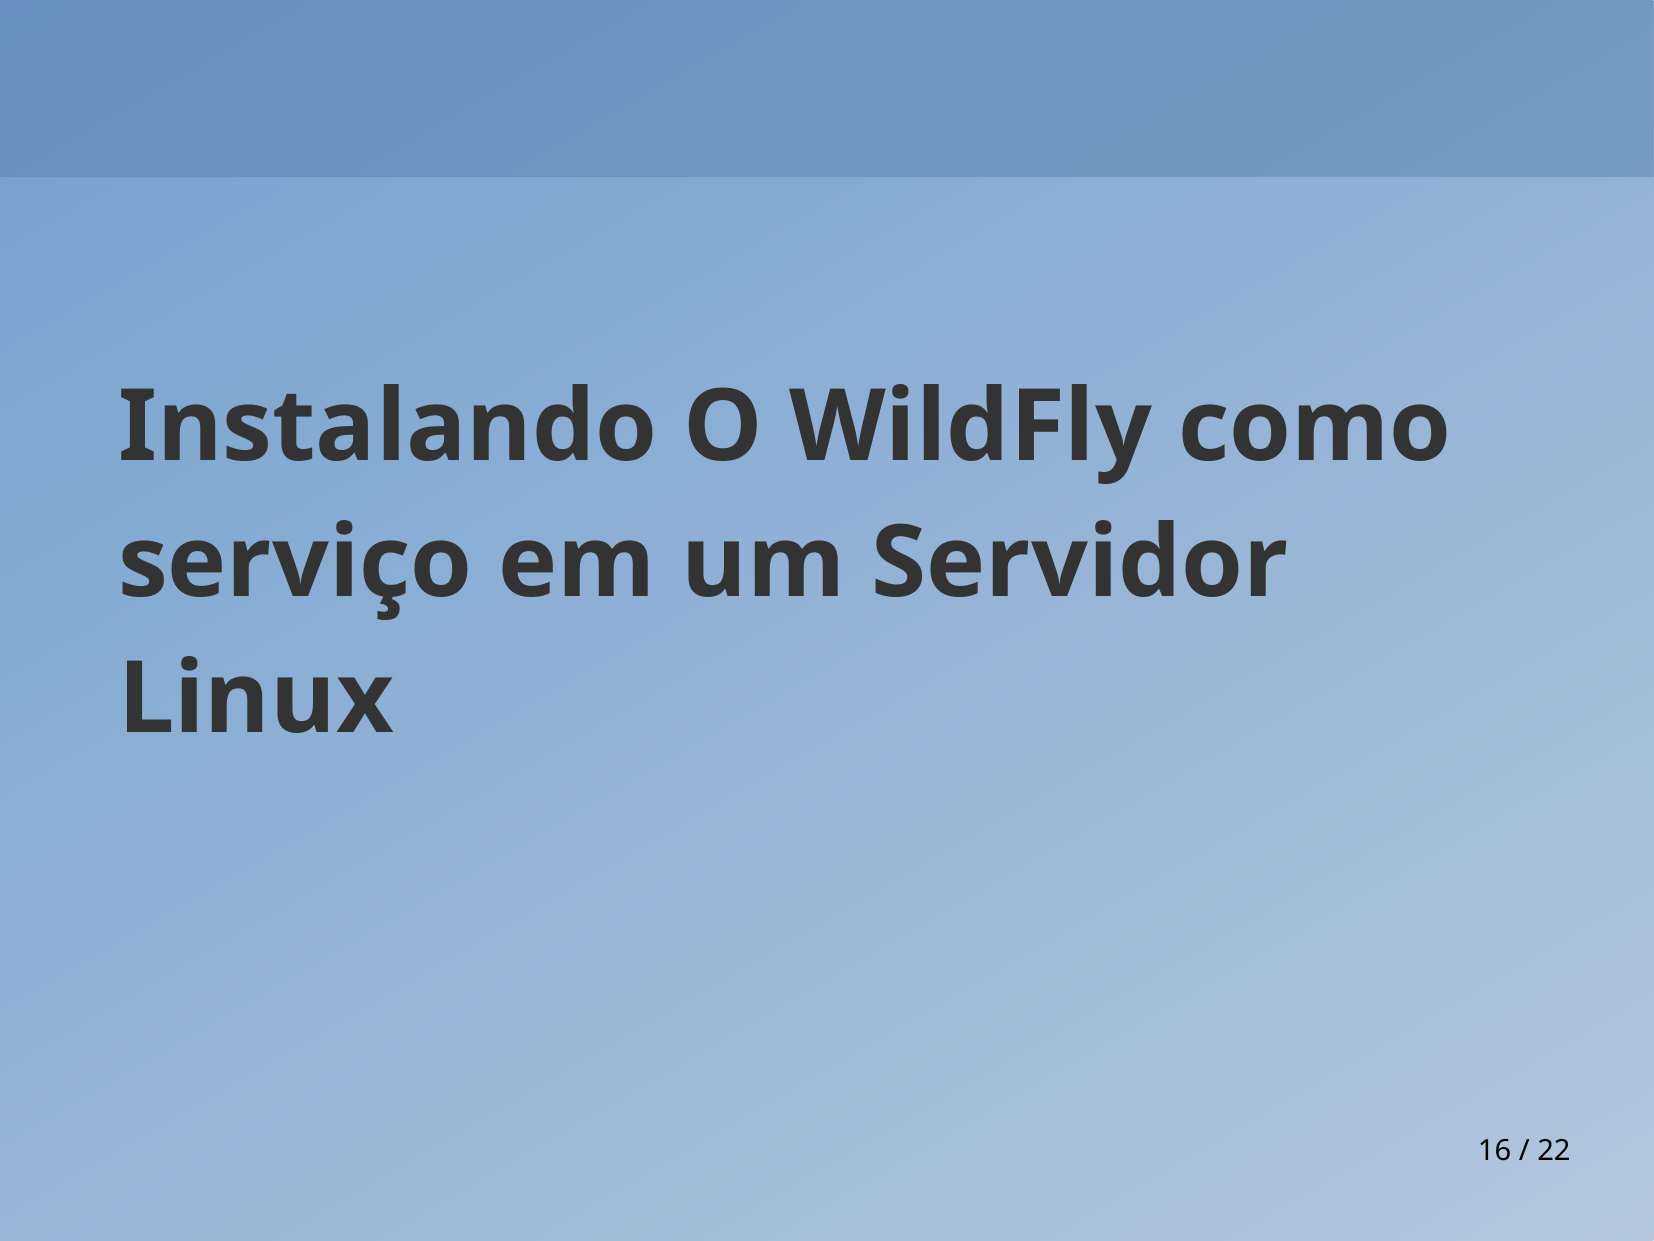

# Instalando O WildFly como serviço em um Servidor Linux
16